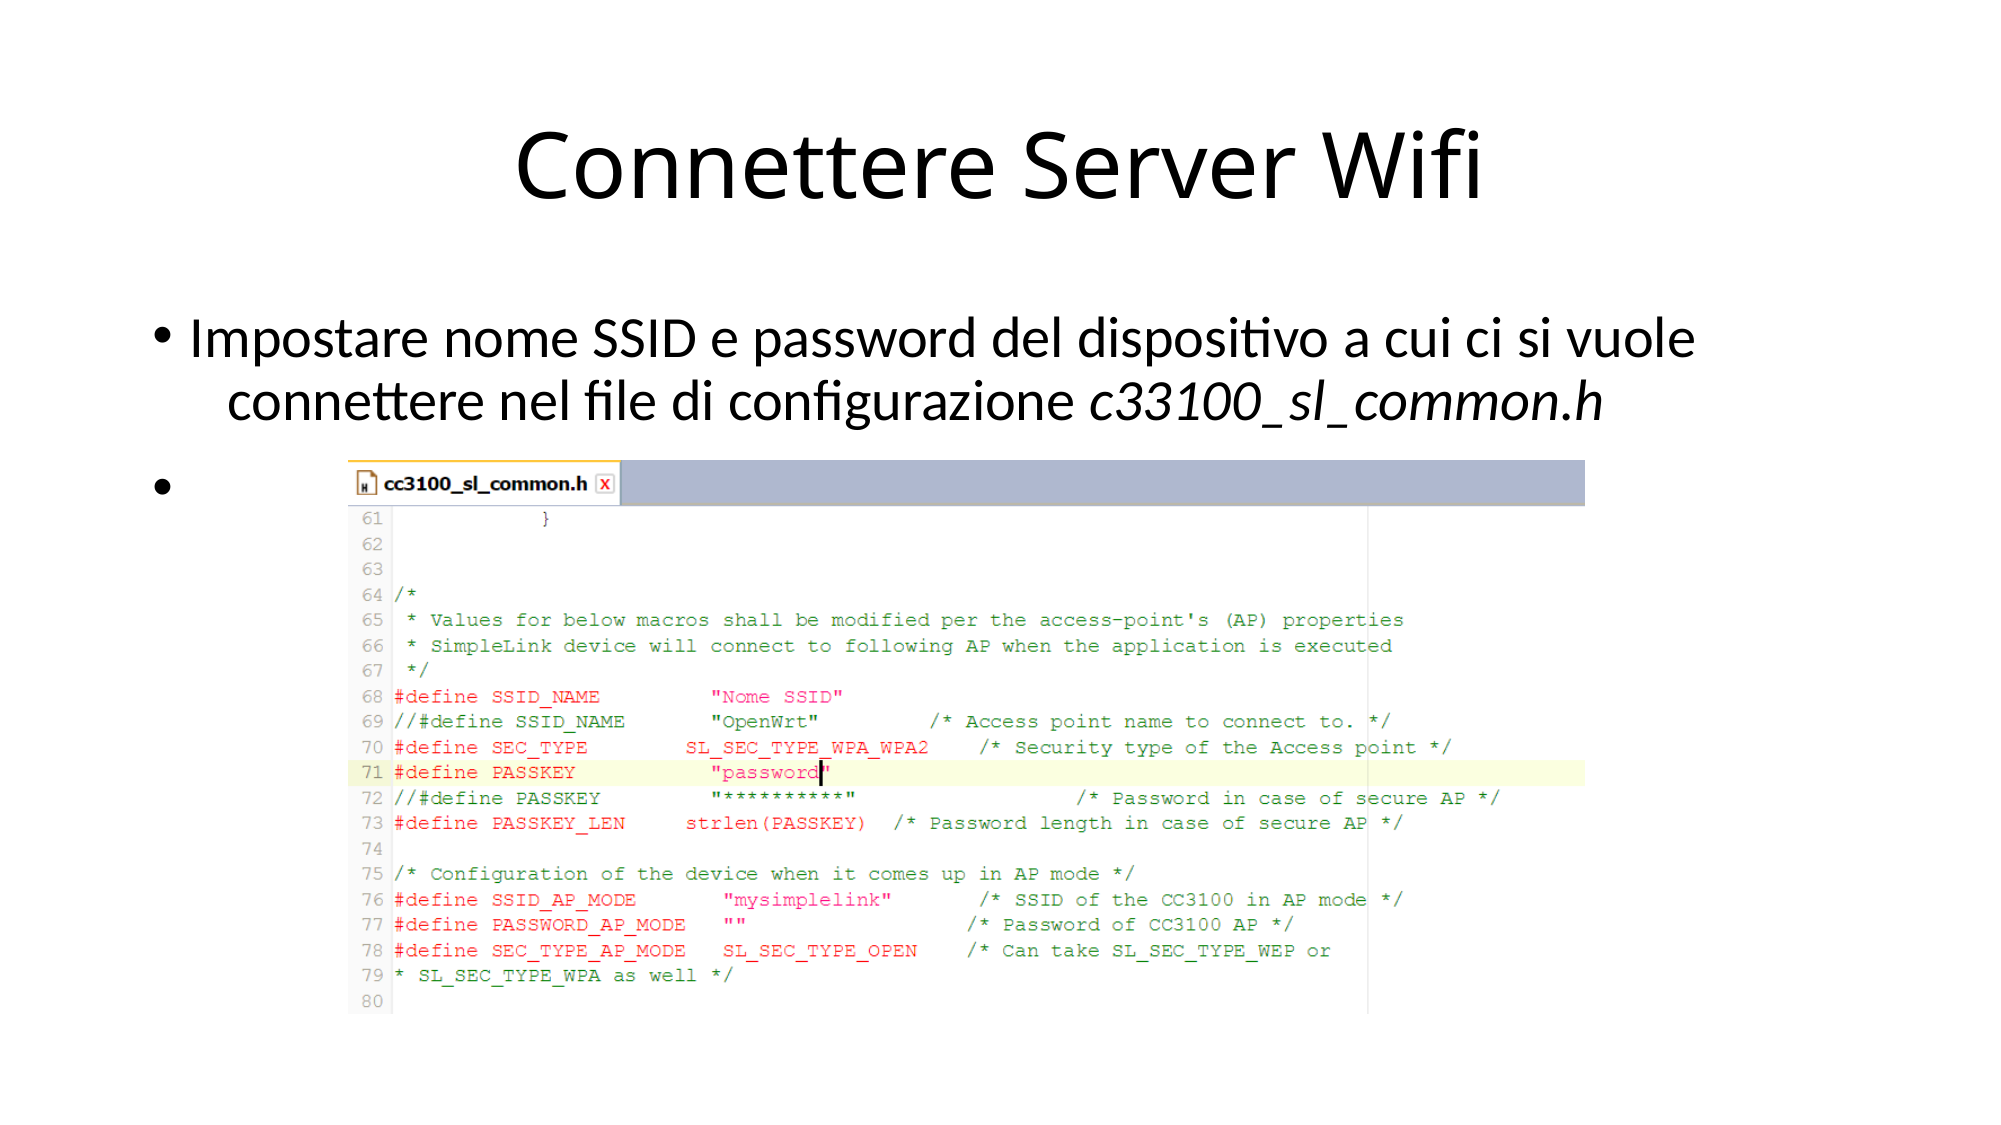

# Connettere Server Wifi
Impostare nome SSID e password del dispositivo a cui ci si vuole connettere nel file di configurazione c33100_sl_common.h